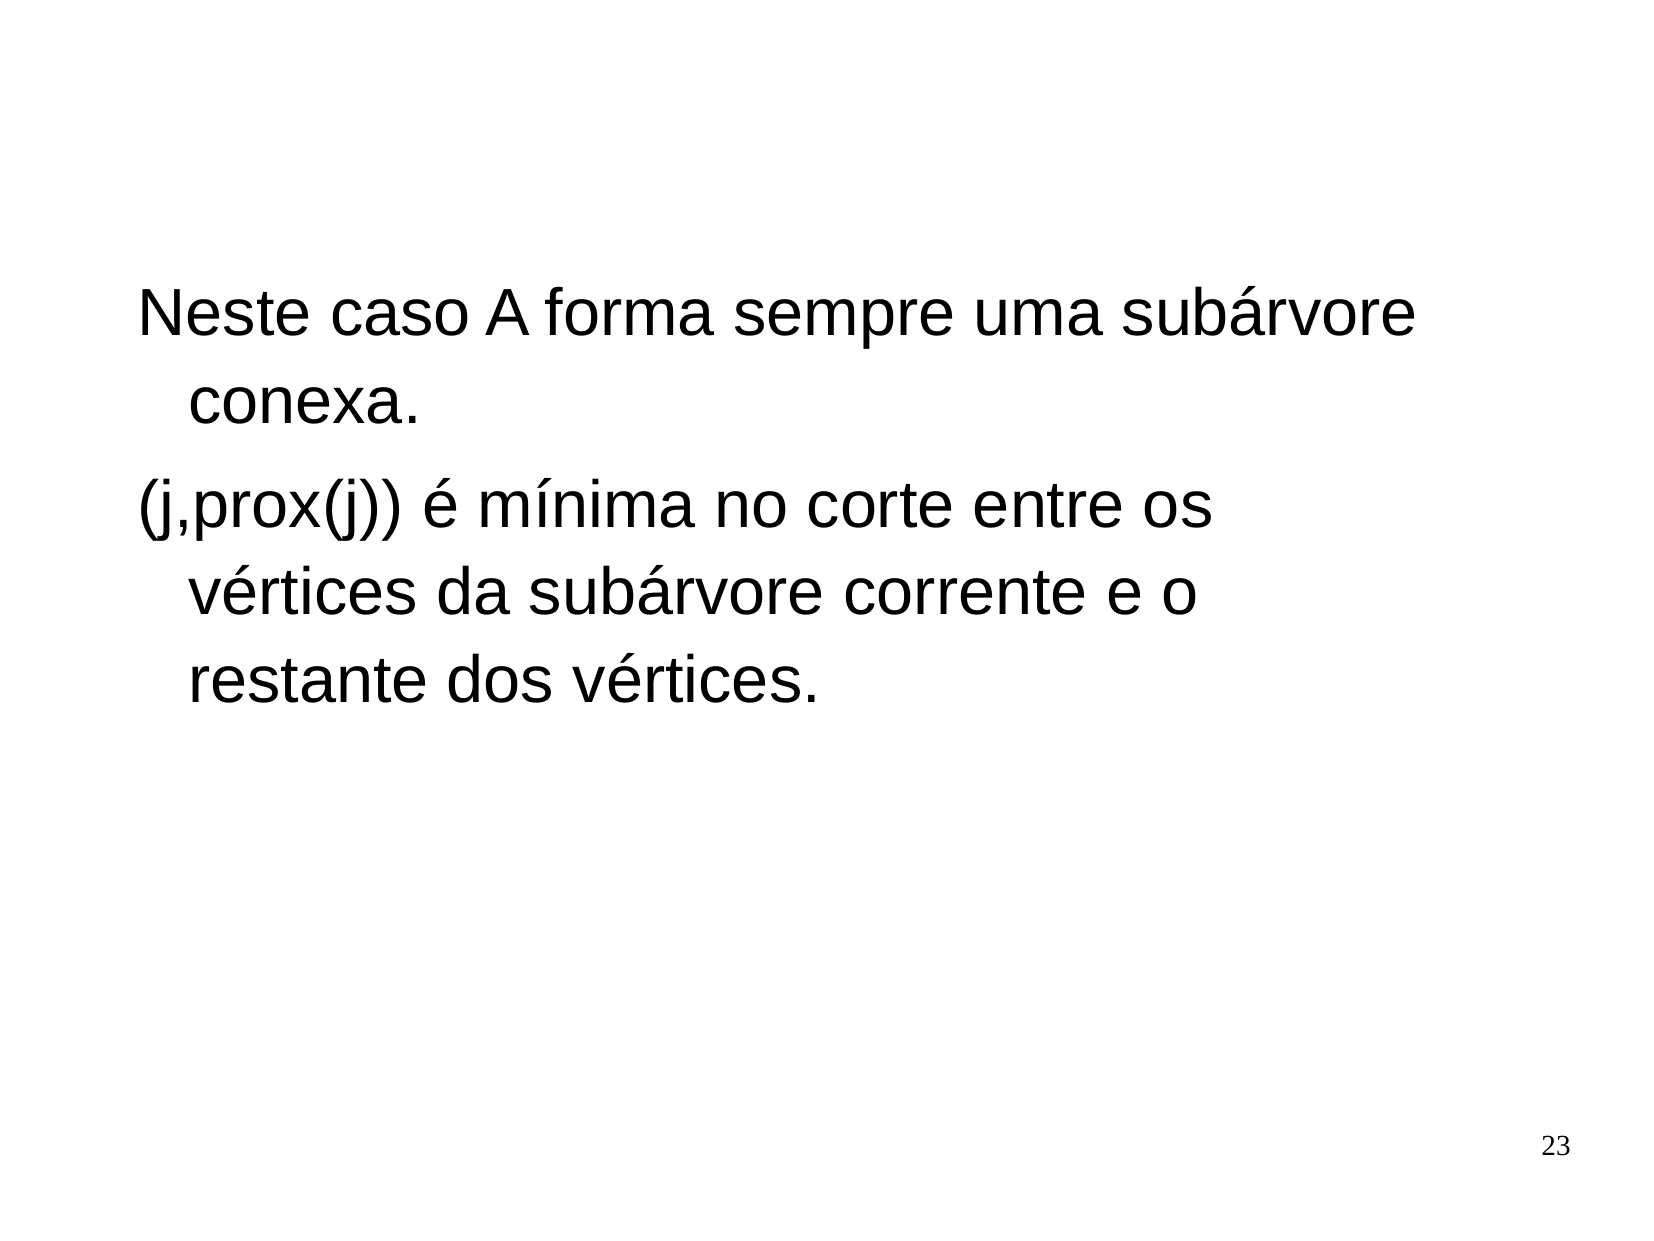

#
Neste caso A forma sempre uma subárvore conexa.
(j,prox(j)) é mínima no corte entre os vértices da subárvore corrente e o restante dos vértices.
23